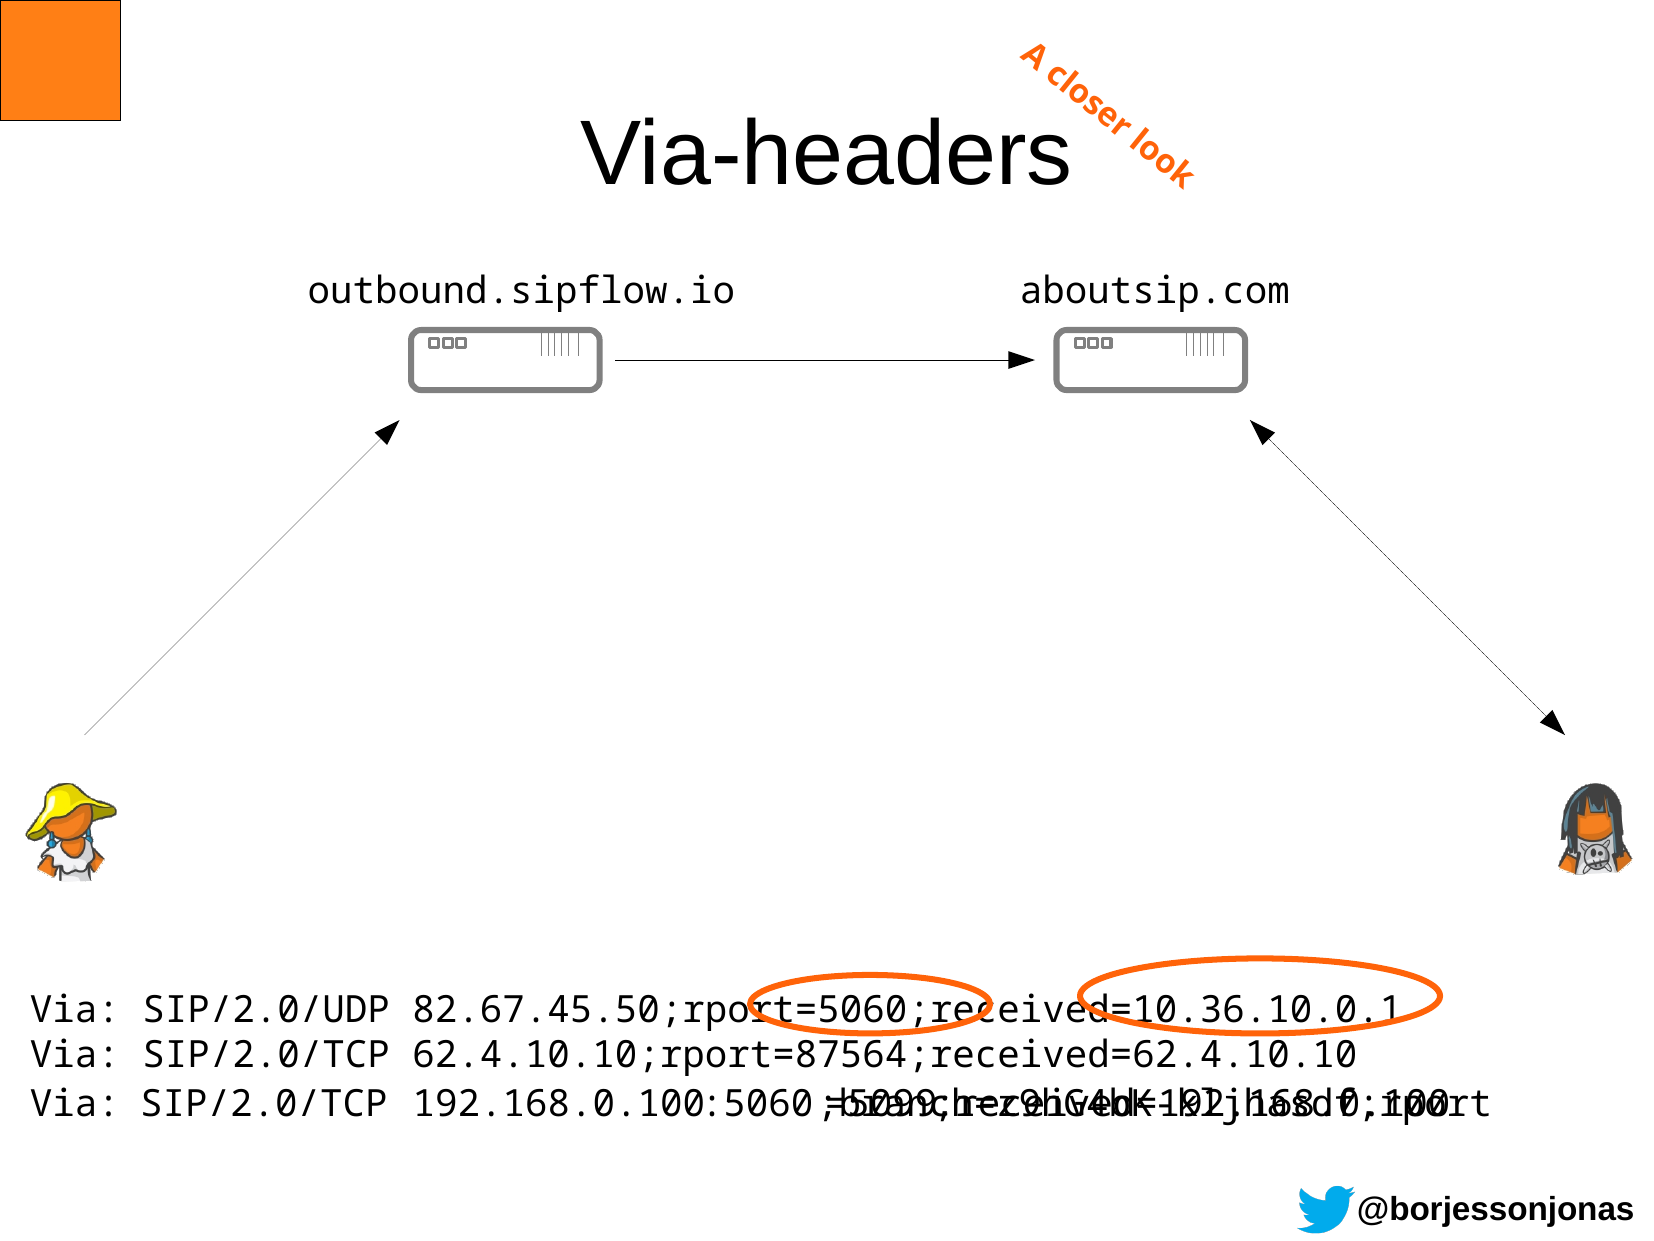

# Via-headers
A closer look
outbound.sipflow.io
aboutsip.com
Via: SIP/2.0/UDP 82.67.45.50;rport=5060;received=10.36.10.0.1
Via: SIP/2.0/TCP 62.4.10.10;rport=87564;received=62.4.10.10
Via:
SIP/2.0/TCP
192.168.0.100
:5060
;branch=z9hG4bK-kljhasdf
=5099
;received=192.168.0.100
;rport